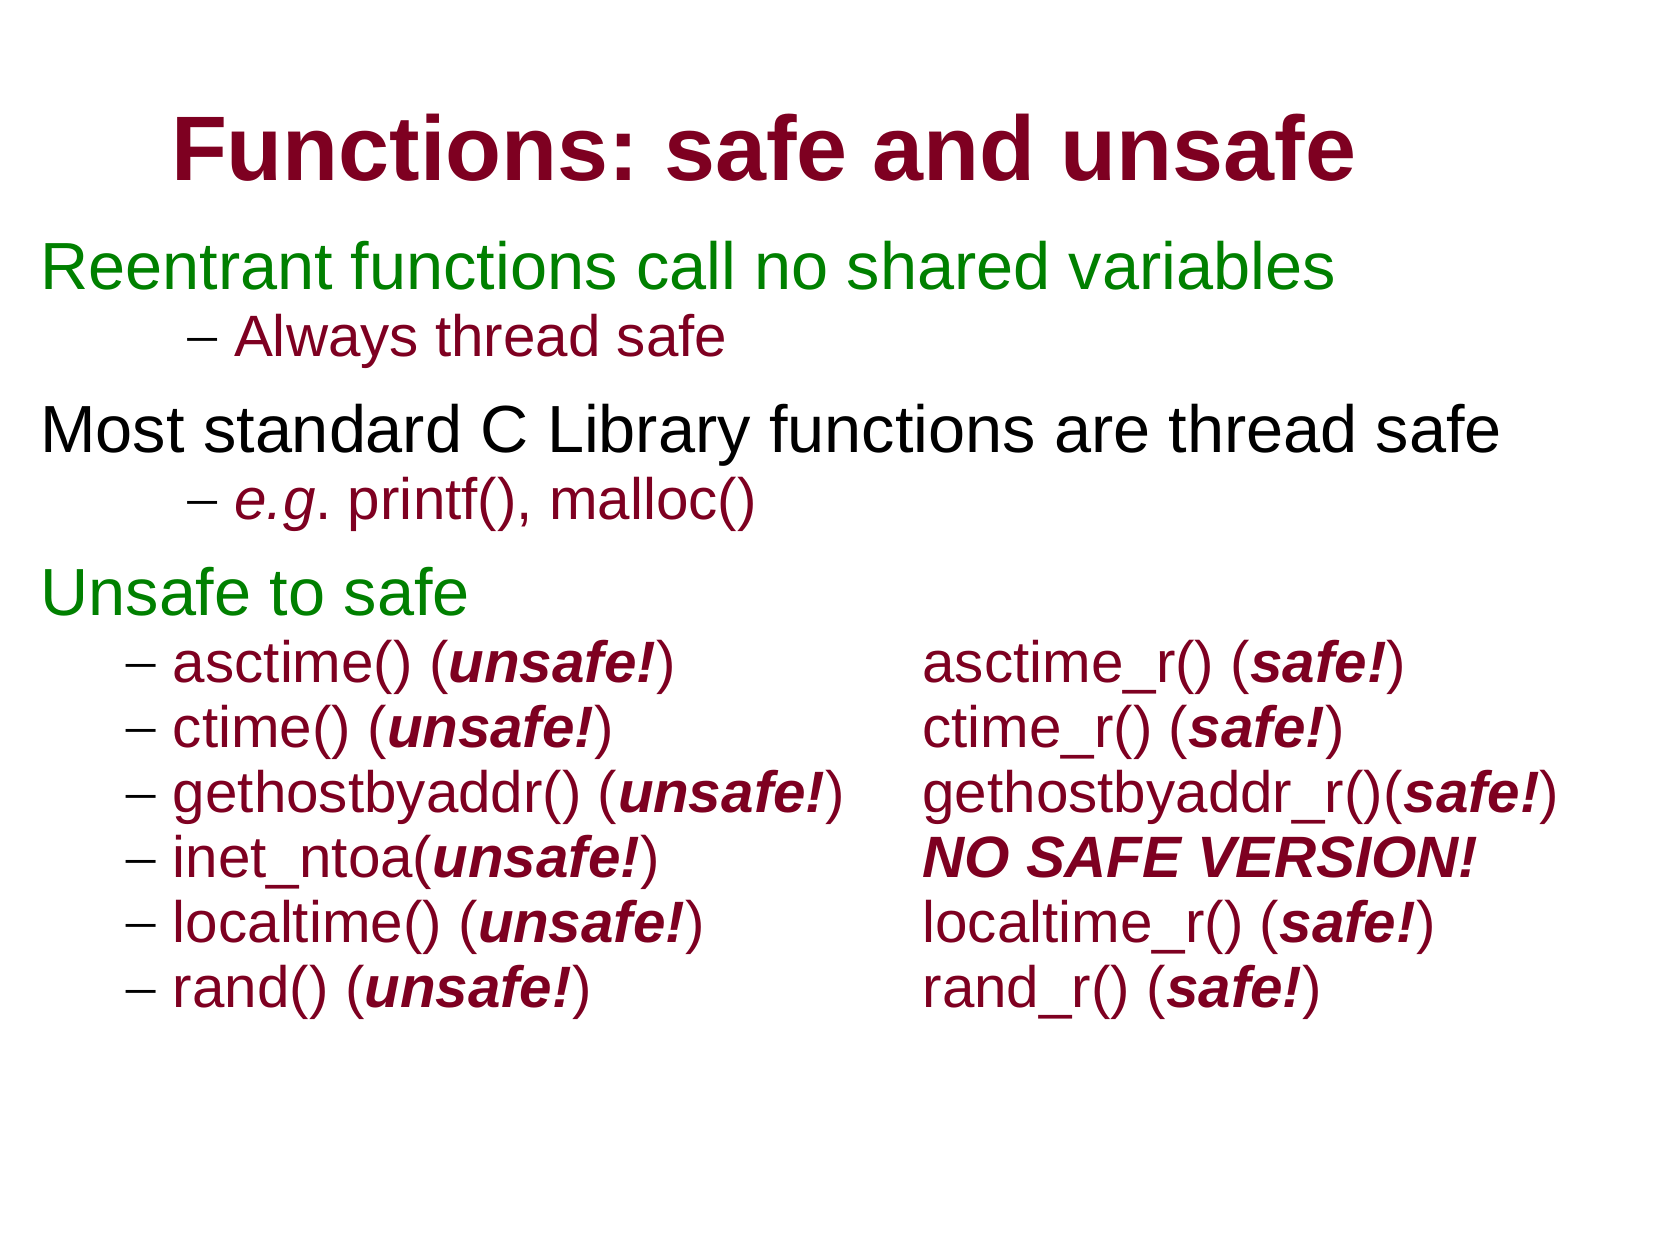

# Functions: safe and unsafe
Reentrant functions call no shared variables
Always thread safe
Most standard C Library functions are thread safe
e.g. printf(), malloc()
Unsafe to safe
asctime() (unsafe!) 			asctime_r() (safe!)
ctime() (unsafe!) 				ctime_r() (safe!)
gethostbyaddr() (unsafe!)		gethostbyaddr_r()(safe!)
inet_ntoa(unsafe!) 			NO SAFE VERSION!
localtime() (unsafe!) 			localtime_r() (safe!)
rand() (unsafe!) 				rand_r() (safe!)